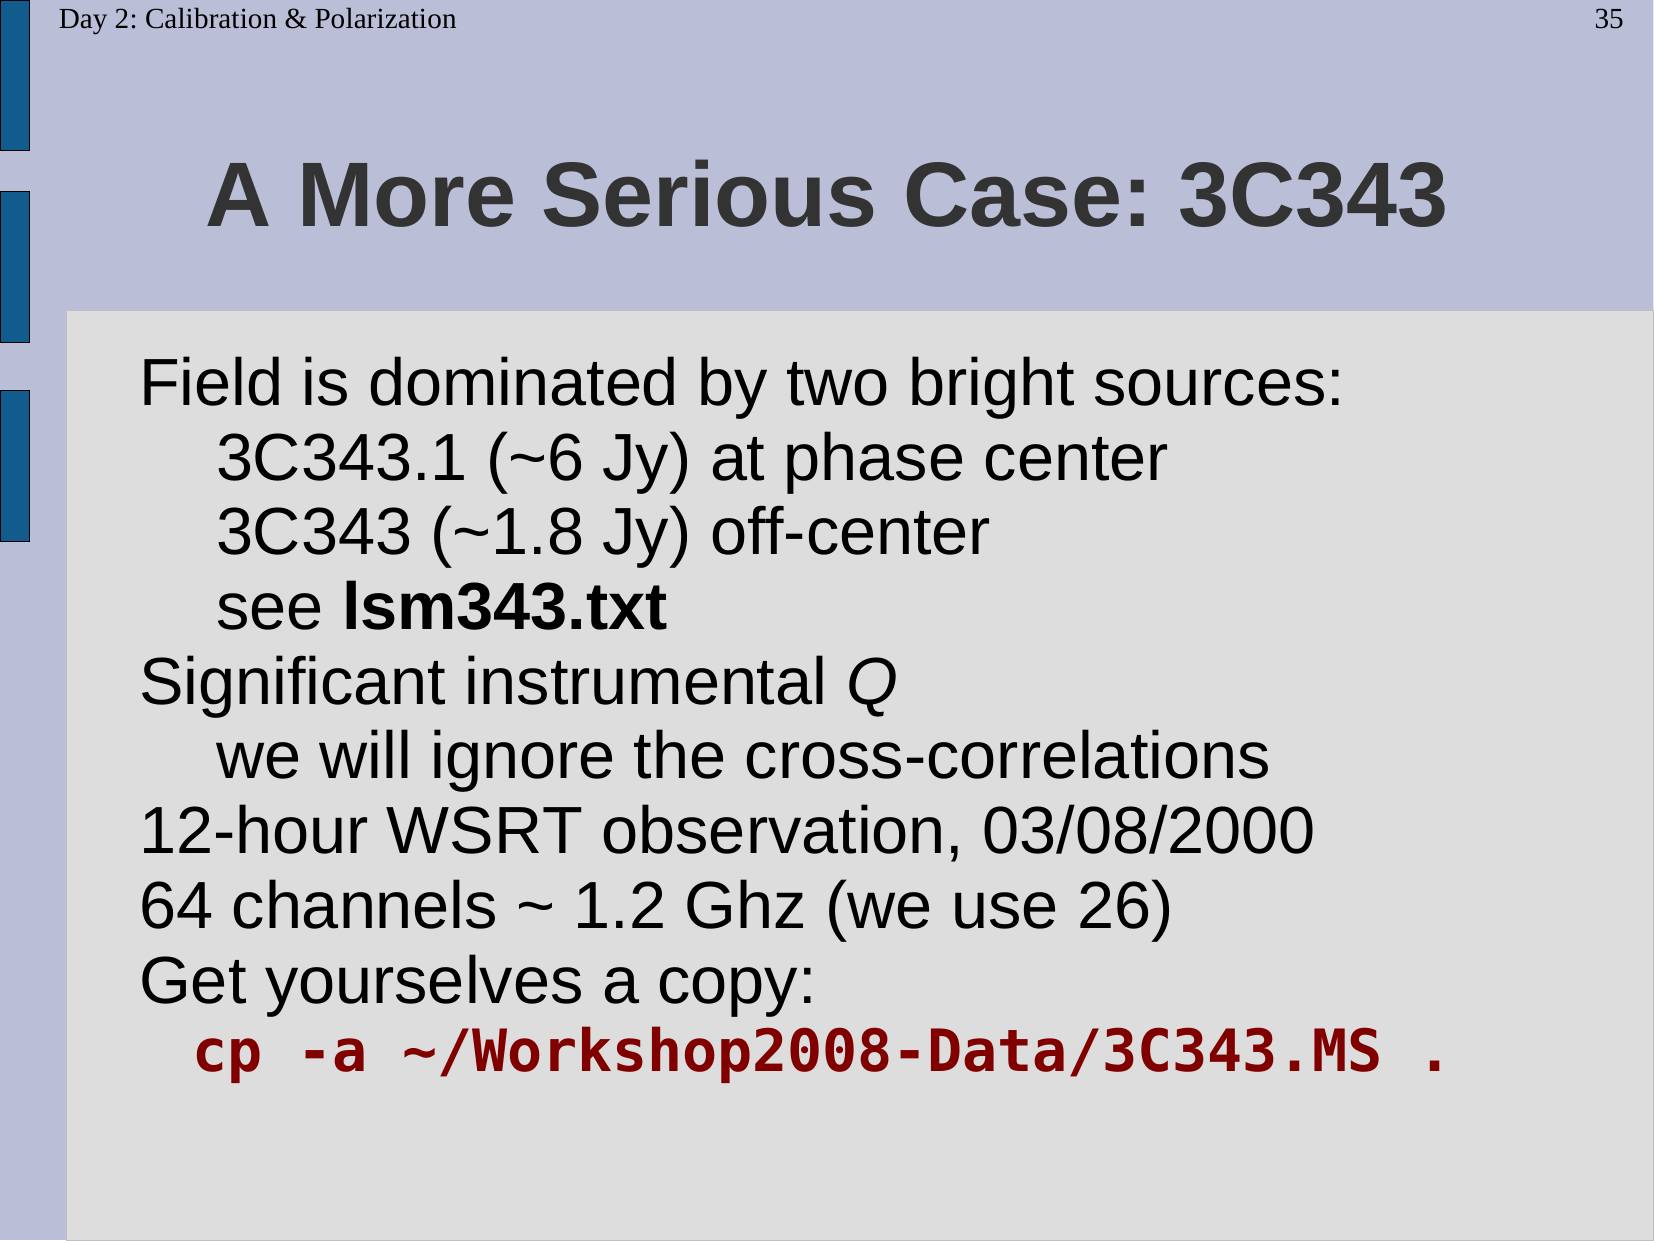

Day 2: Calibration & Polarization
35
# A More Serious Case: 3C343
Field is dominated by two bright sources:
3C343.1 (~6 Jy) at phase center
3C343 (~1.8 Jy) off-center
see lsm343.txt
Significant instrumental Q
we will ignore the cross-correlations
12-hour WSRT observation, 03/08/2000
64 channels ~ 1.2 Ghz (we use 26)
Get yourselves a copy:
cp -a ~/Workshop2008-Data/3C343.MS .